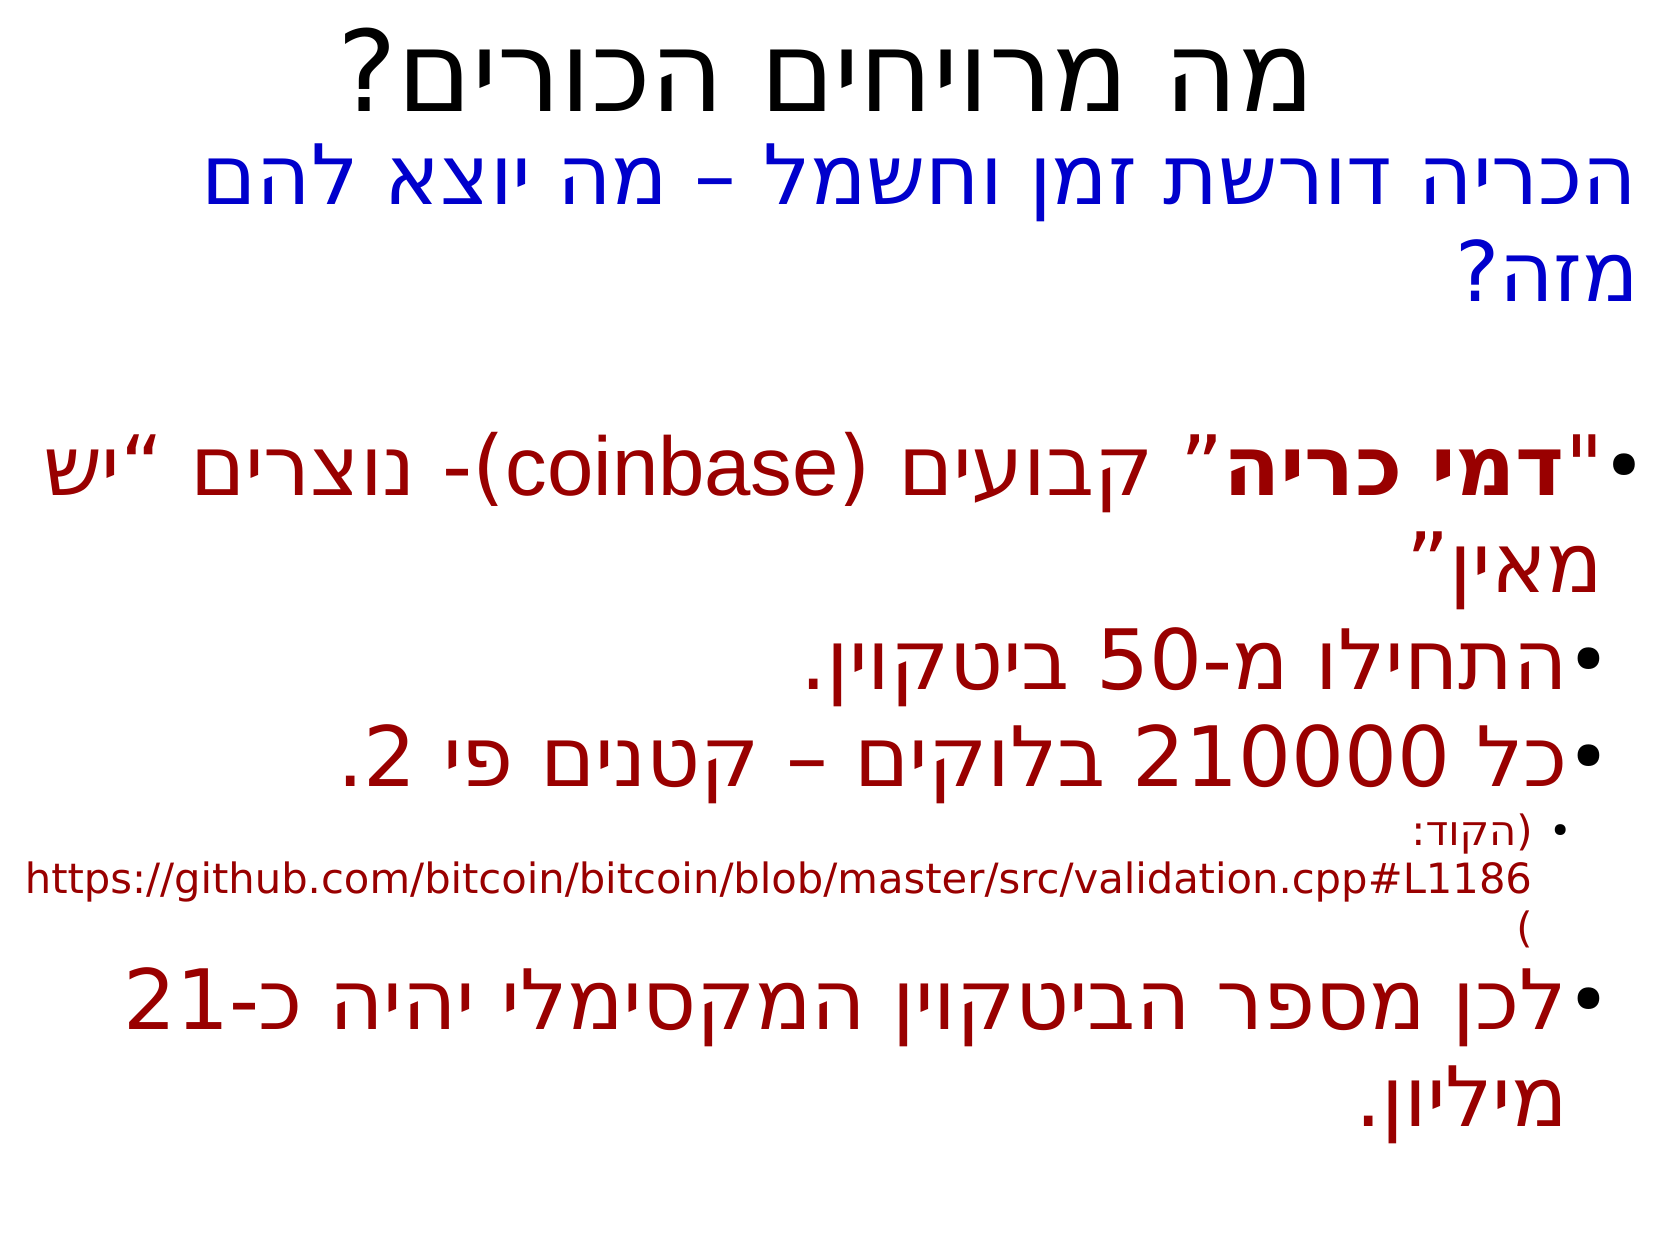

מה מרויחים הכורים?
הכריה דורשת זמן וחשמל – מה יוצא להם מזה?
"דמי כריה” קבועים (coinbase)- נוצרים “יש מאין”
התחילו מ-50 ביטקוין.
כל 210000 בלוקים – קטנים פי 2.
(הקוד: https://github.com/bitcoin/bitcoin/blob/master/src/validation.cpp#L1186)
לכן מספר הביטקוין המקסימלי יהיה כ-21 מיליון.
"עמלת עסקה” משתנה – נקבעת ע”י המשלם בכל עיסקה. ככל שהעמלה גבוהה יותר – יש סיכוי גדול יותר שאחד הכורים יסכים להכניס את העסקה לבלוק (https://bitcoinfees.info/).